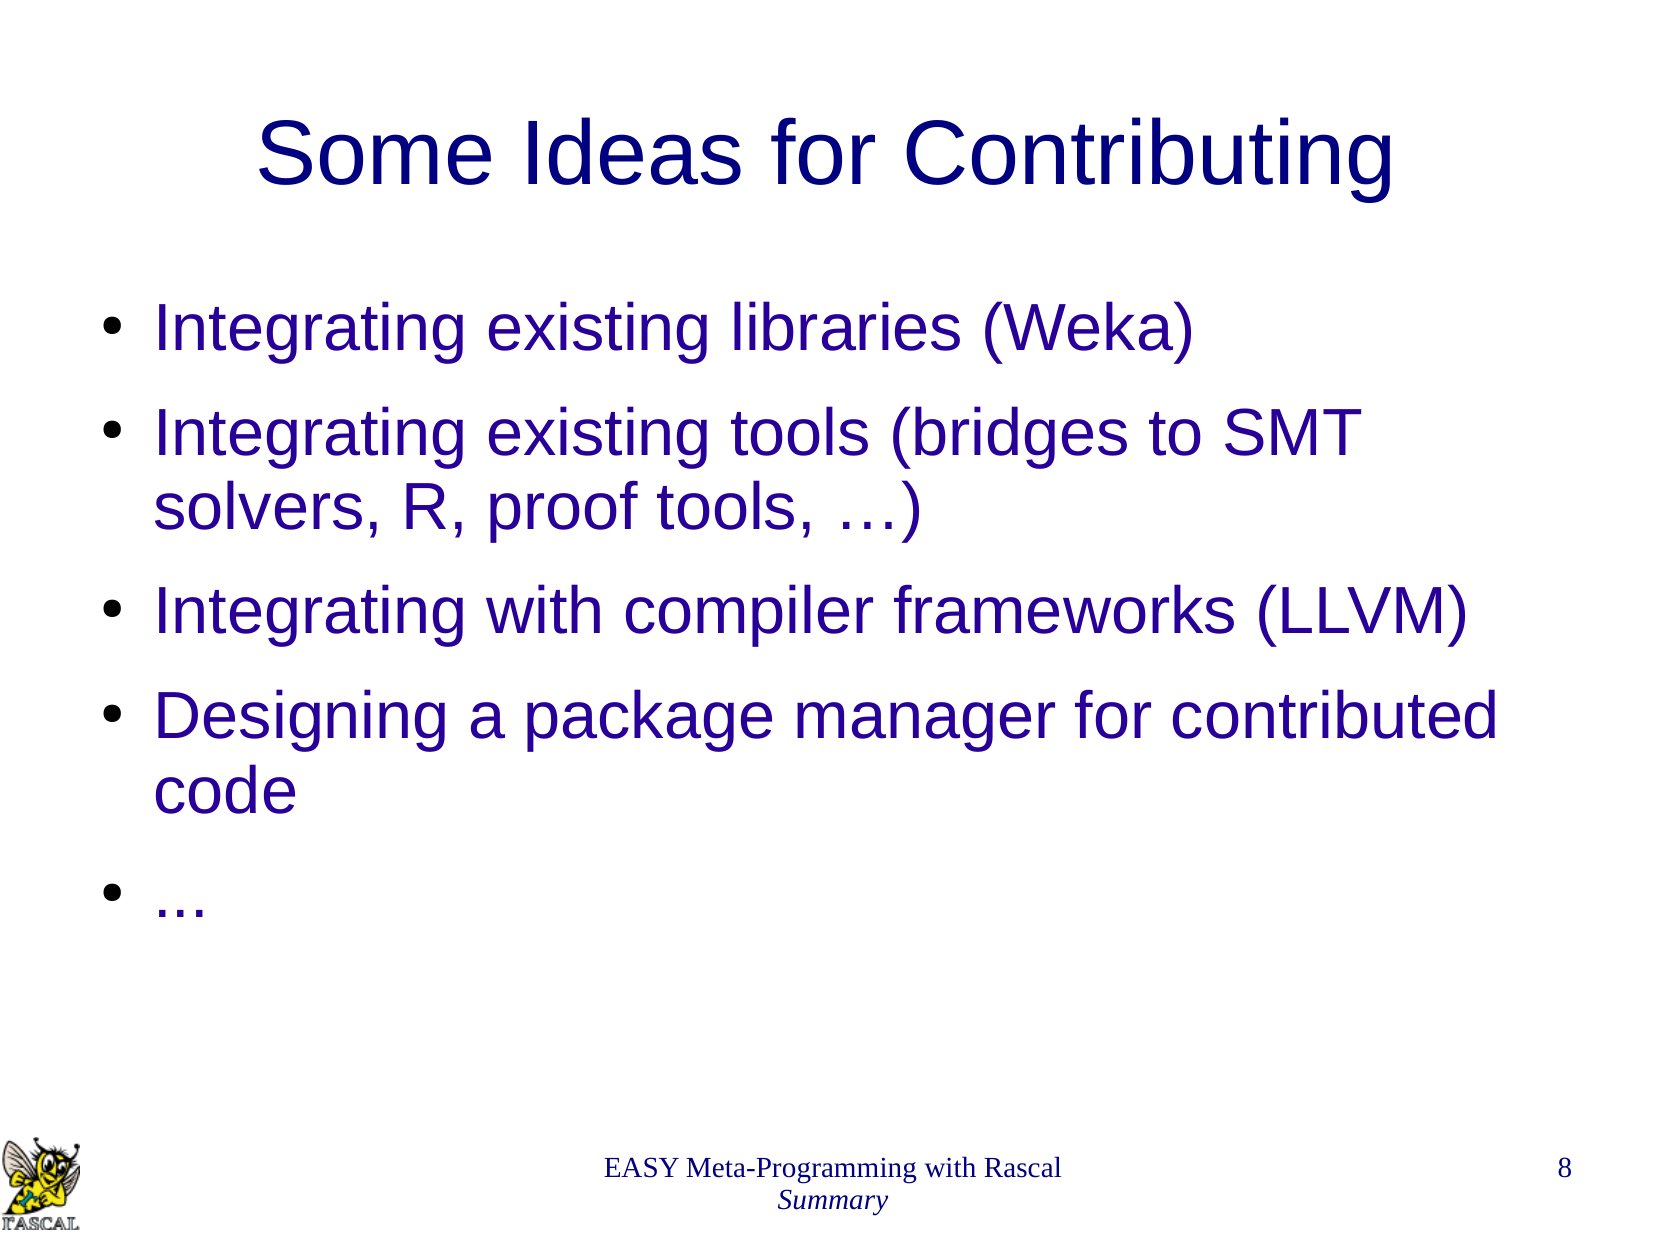

# Some Ideas for Contributing
Integrating existing libraries (Weka)
Integrating existing tools (bridges to SMT solvers, R, proof tools, …)
Integrating with compiler frameworks (LLVM)
Designing a package manager for contributed code
...
8